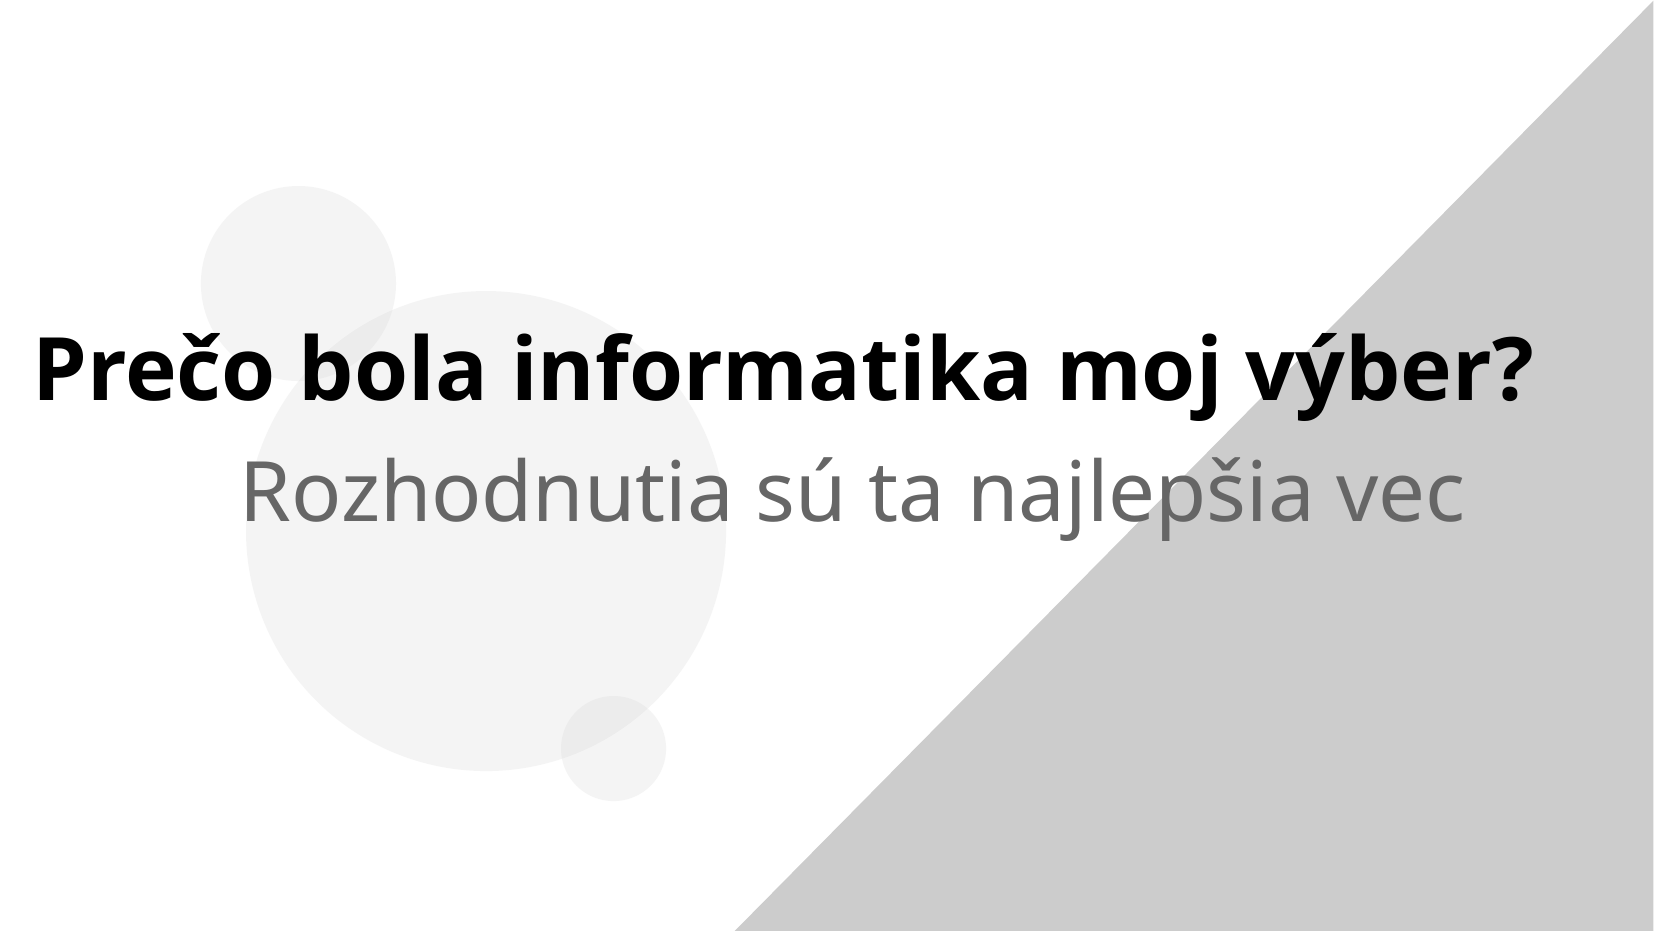

Prečo bola informatika moj výber?
Rozhodnutia sú ta najlepšia vec